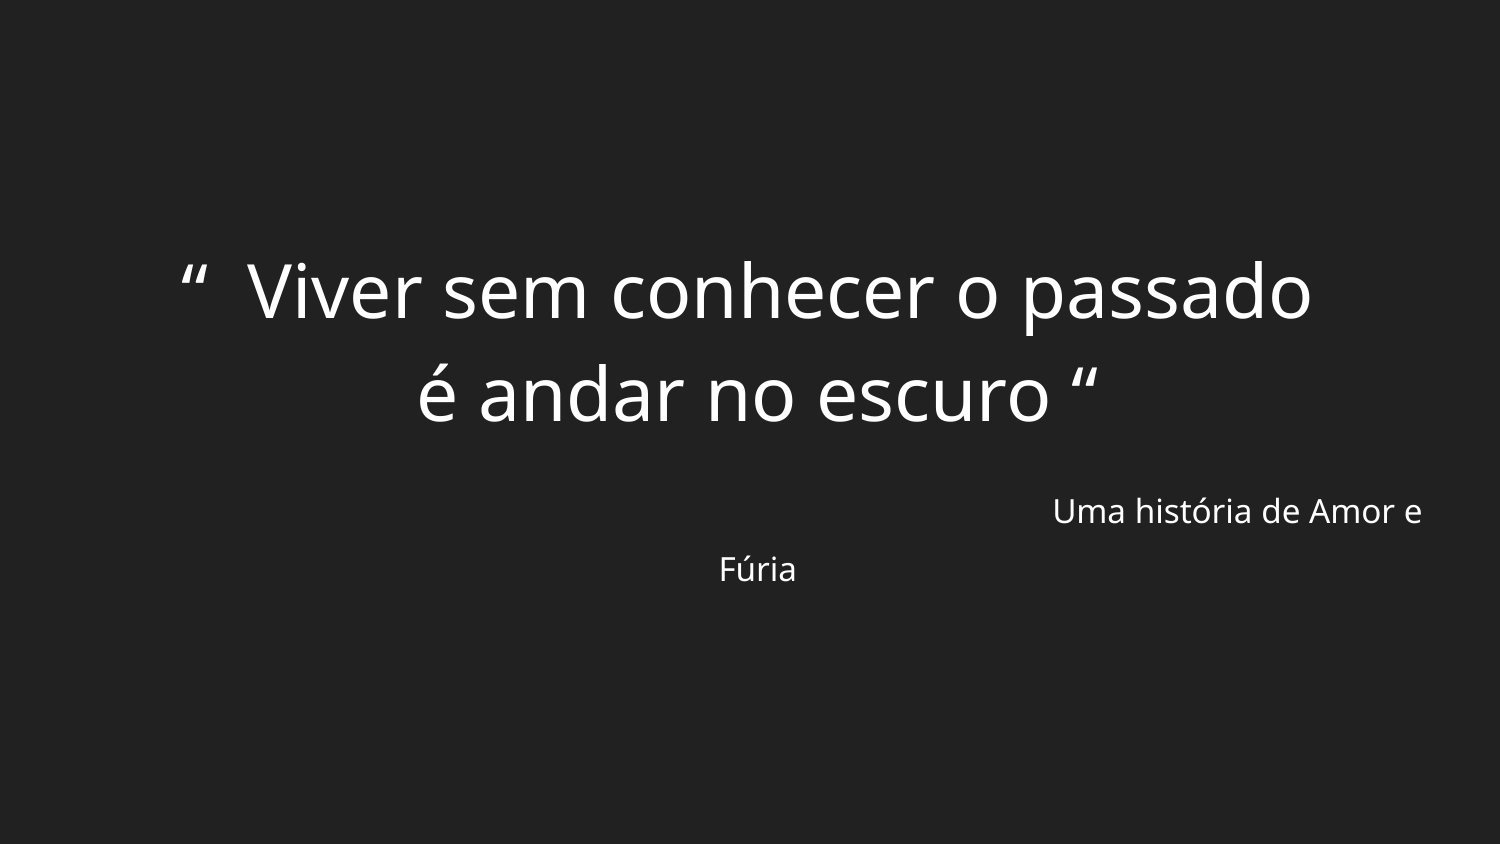

# “ Viver sem conhecer o passado é andar no escuro “ Uma história de Amor e Fúria